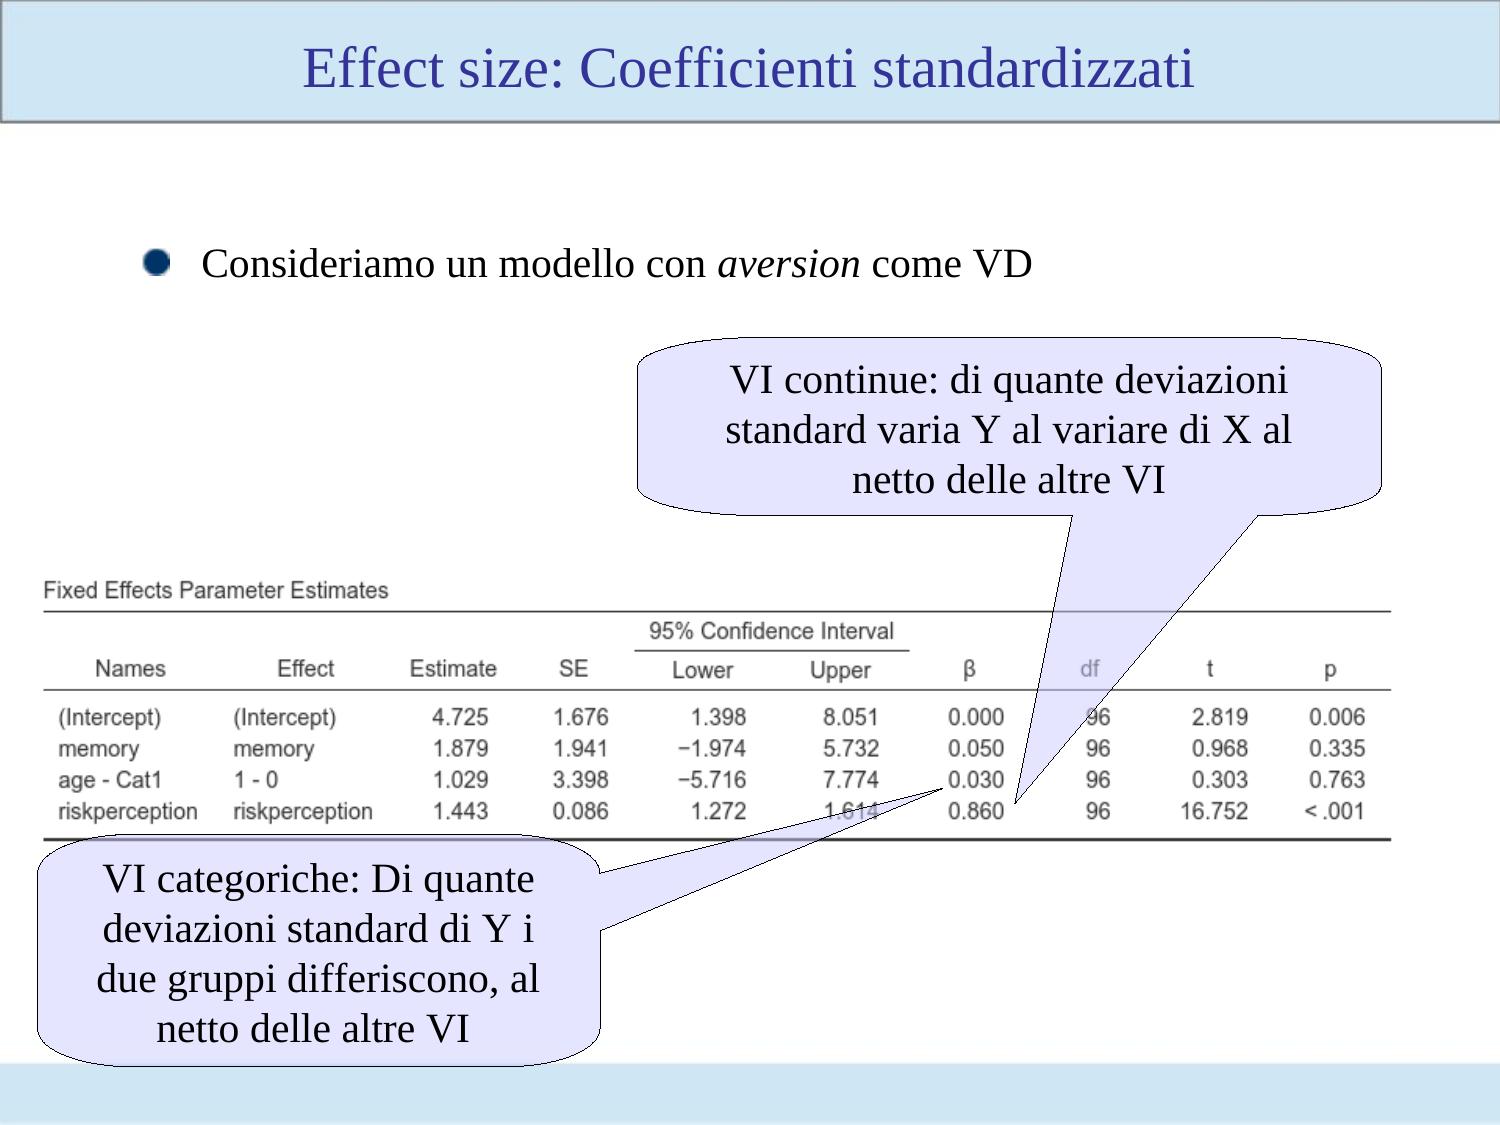

# Effect size: Coefficienti standardizzati
Consideriamo un modello con aversion come VD
VI continue: di quante deviazioni standard varia Y al variare di X al netto delle altre VI
VI categoriche: Di quante deviazioni standard di Y i due gruppi differiscono, al netto delle altre VI